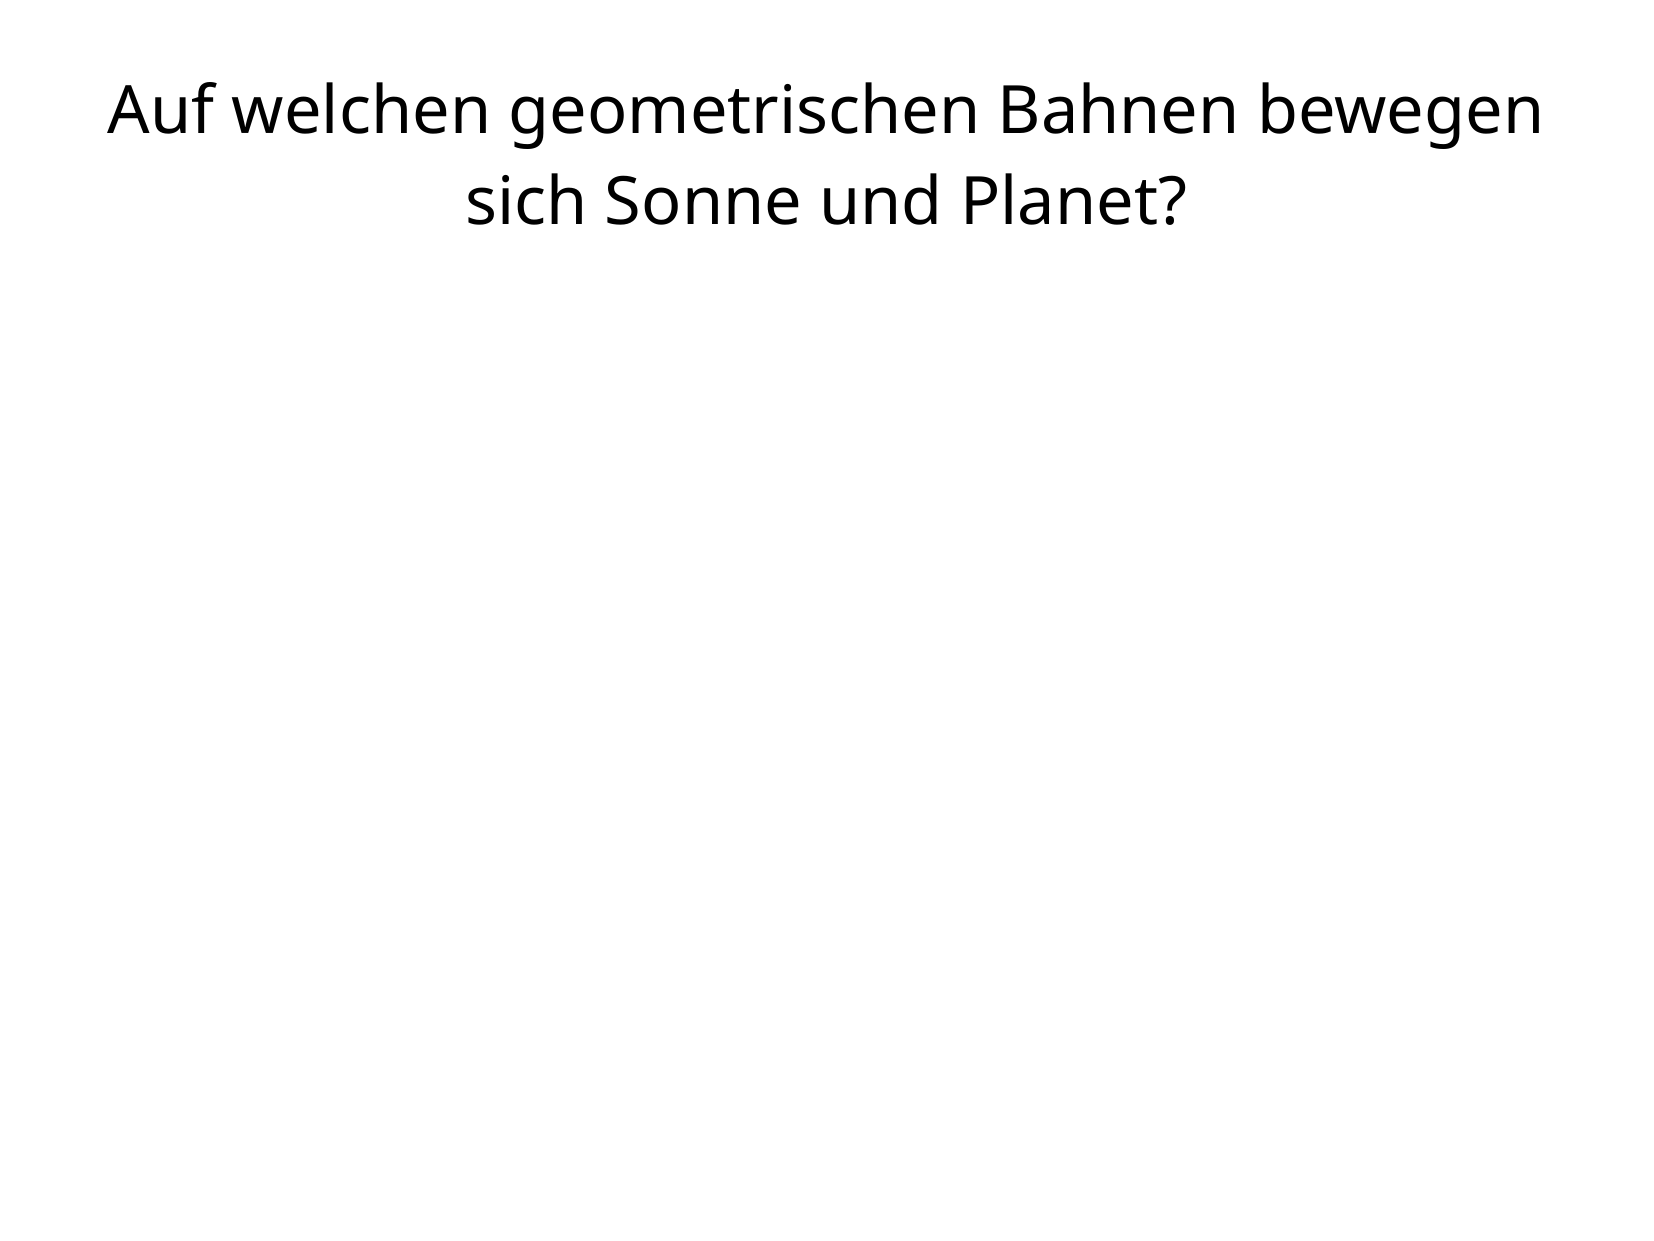

# Auf welchen geometrischen Bahnen bewegen sich Sonne und Planet?